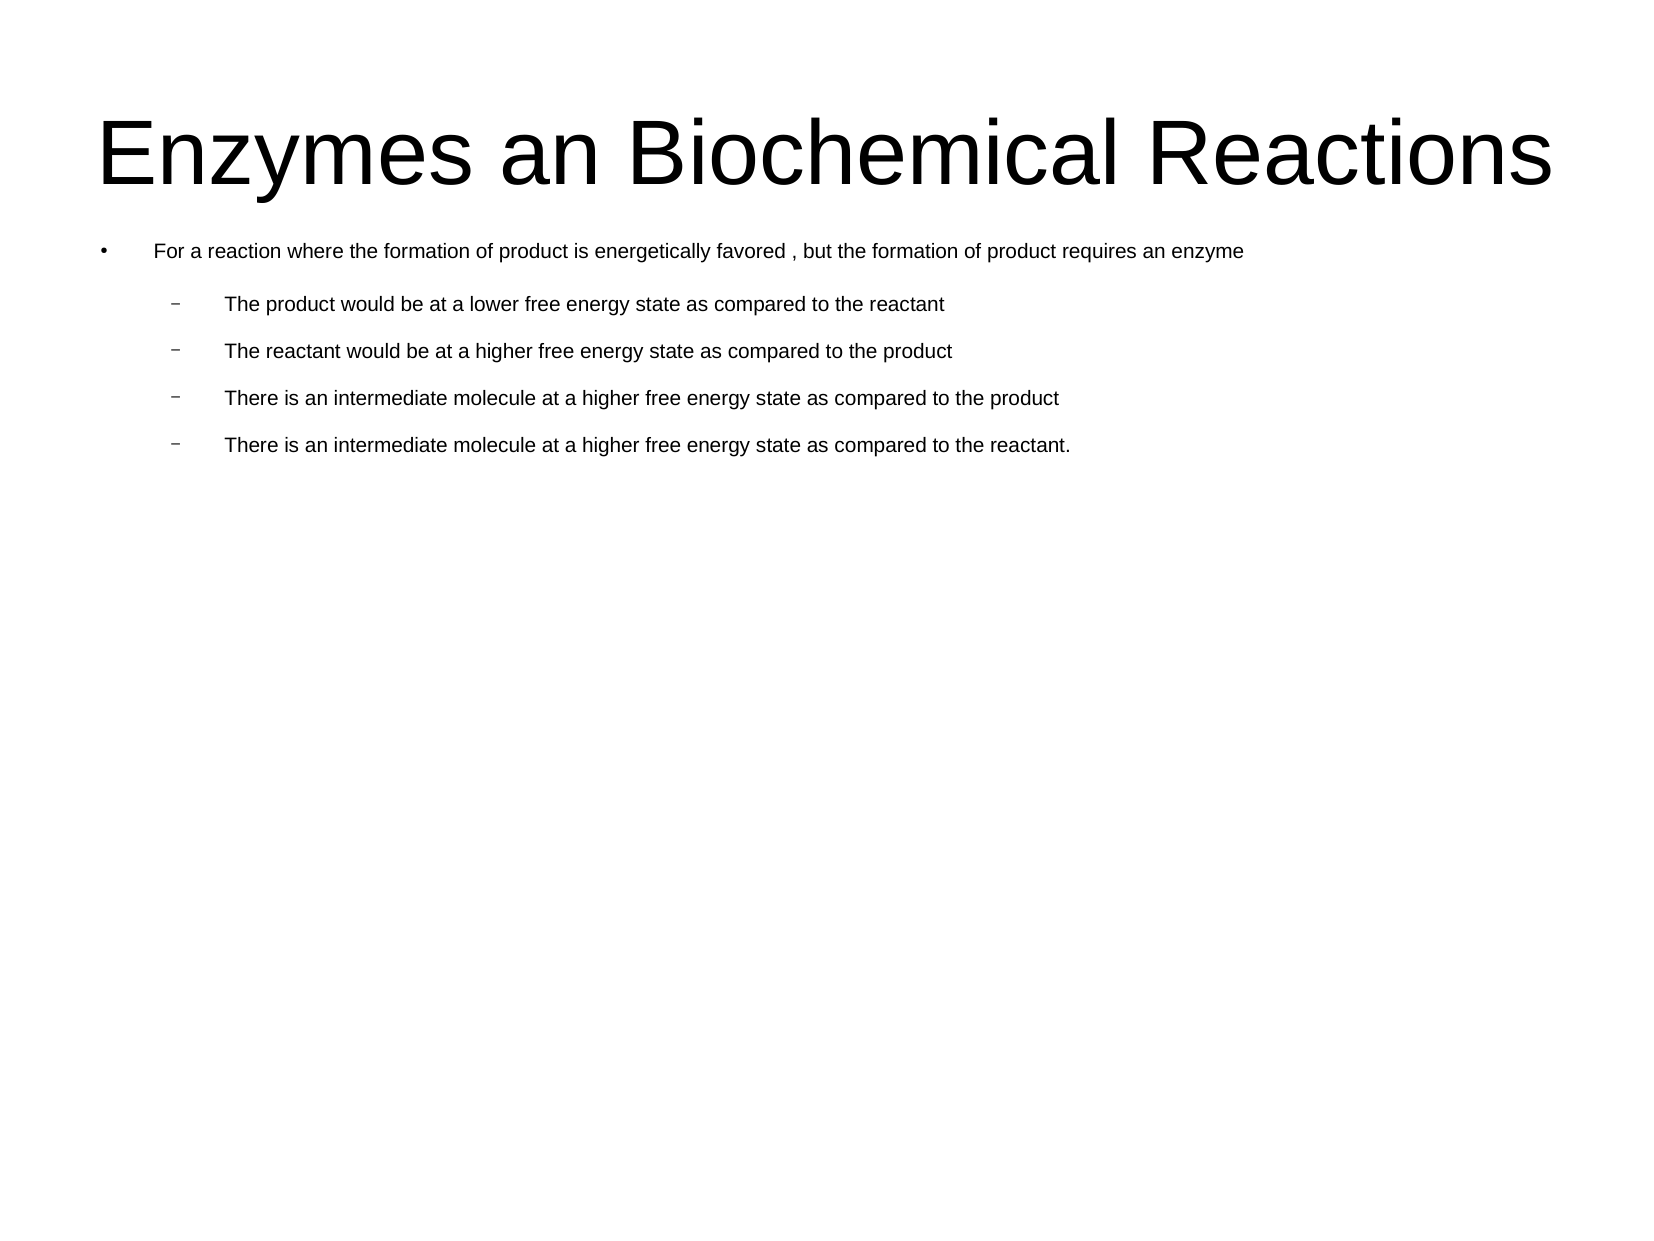

# Enzymes an Biochemical Reactions
For a reaction where the formation of product is energetically favored , but the formation of product requires an enzyme
The product would be at a lower free energy state as compared to the reactant
The reactant would be at a higher free energy state as compared to the product
There is an intermediate molecule at a higher free energy state as compared to the product
There is an intermediate molecule at a higher free energy state as compared to the reactant.